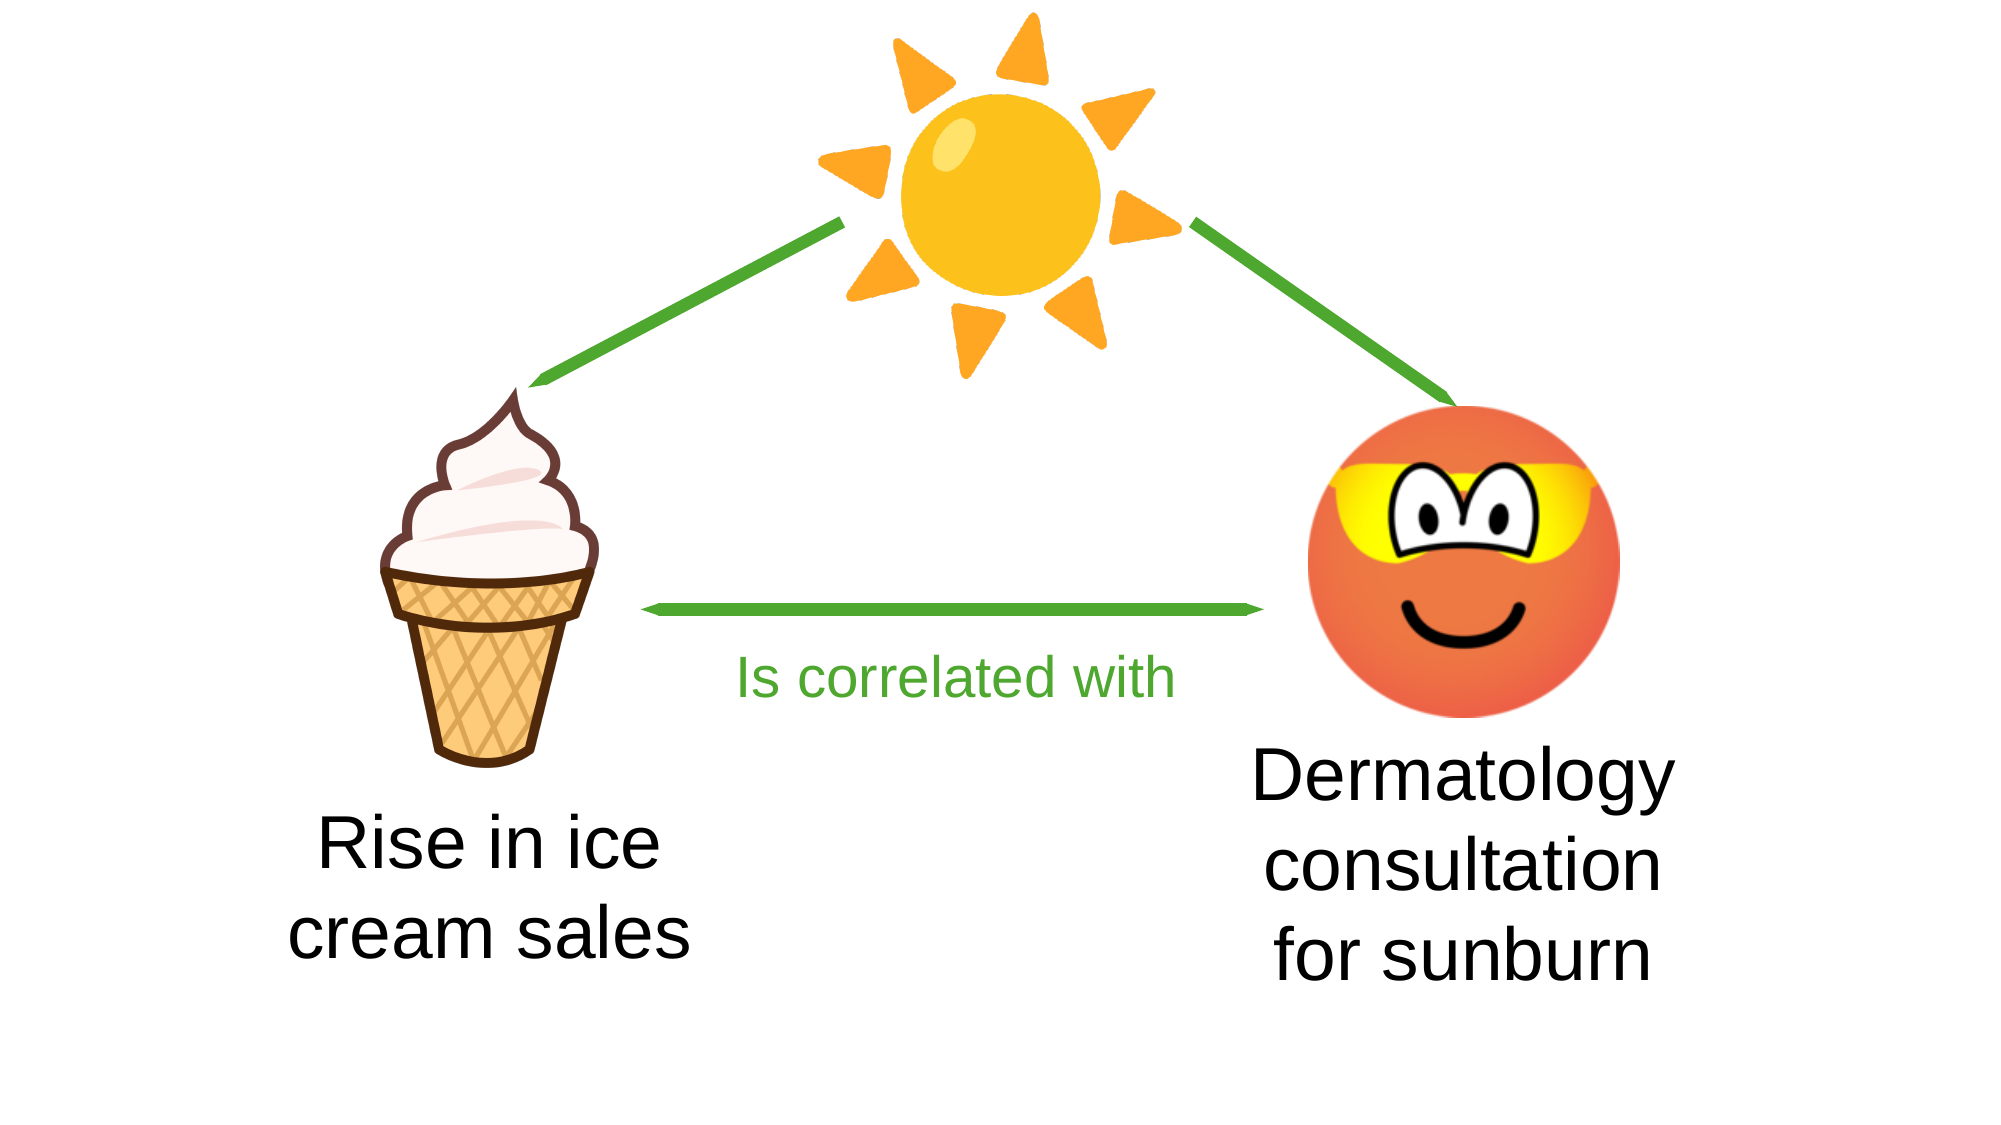

Is correlated with
Dermatology consultation for sunburn
Rise in ice cream sales